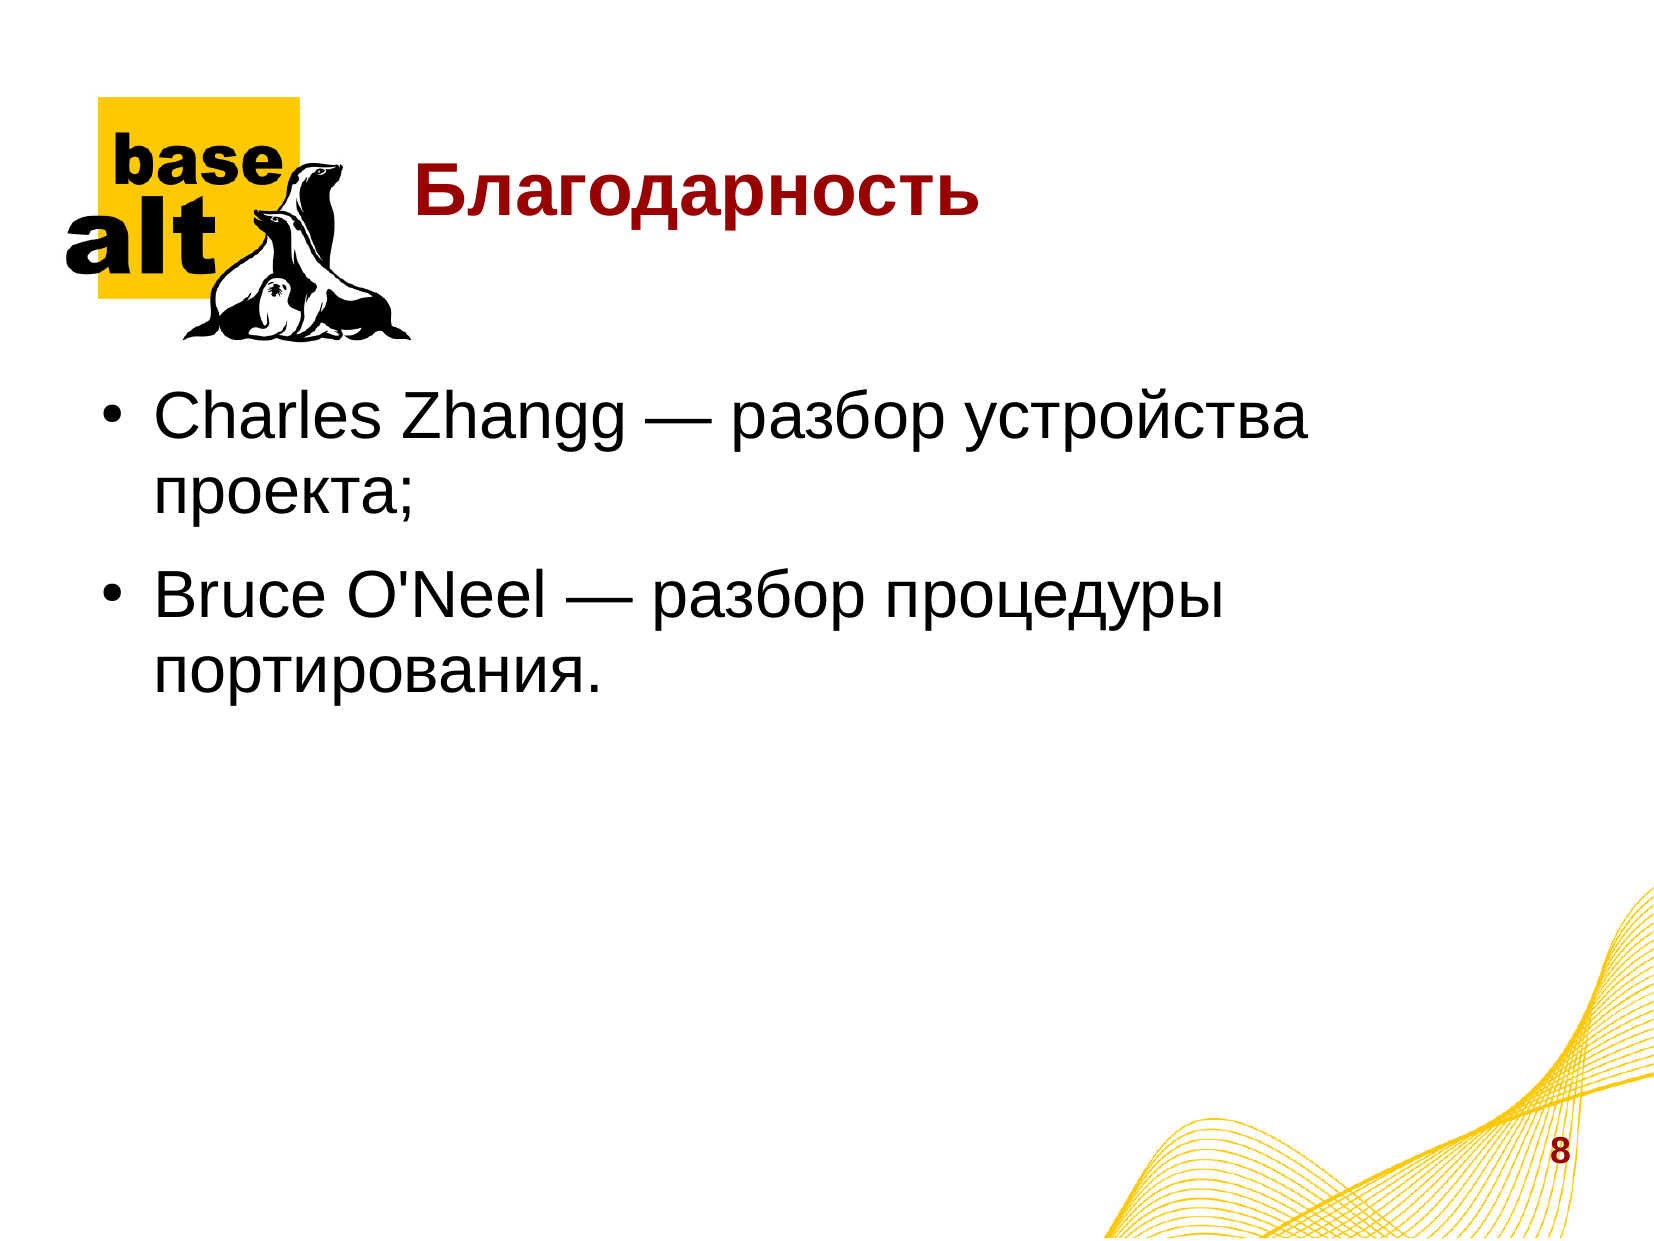

# Благодарность
Charles Zhangg — разбор устройства проекта;
Bruce O'Neel — разбор процедуры портирования.
8